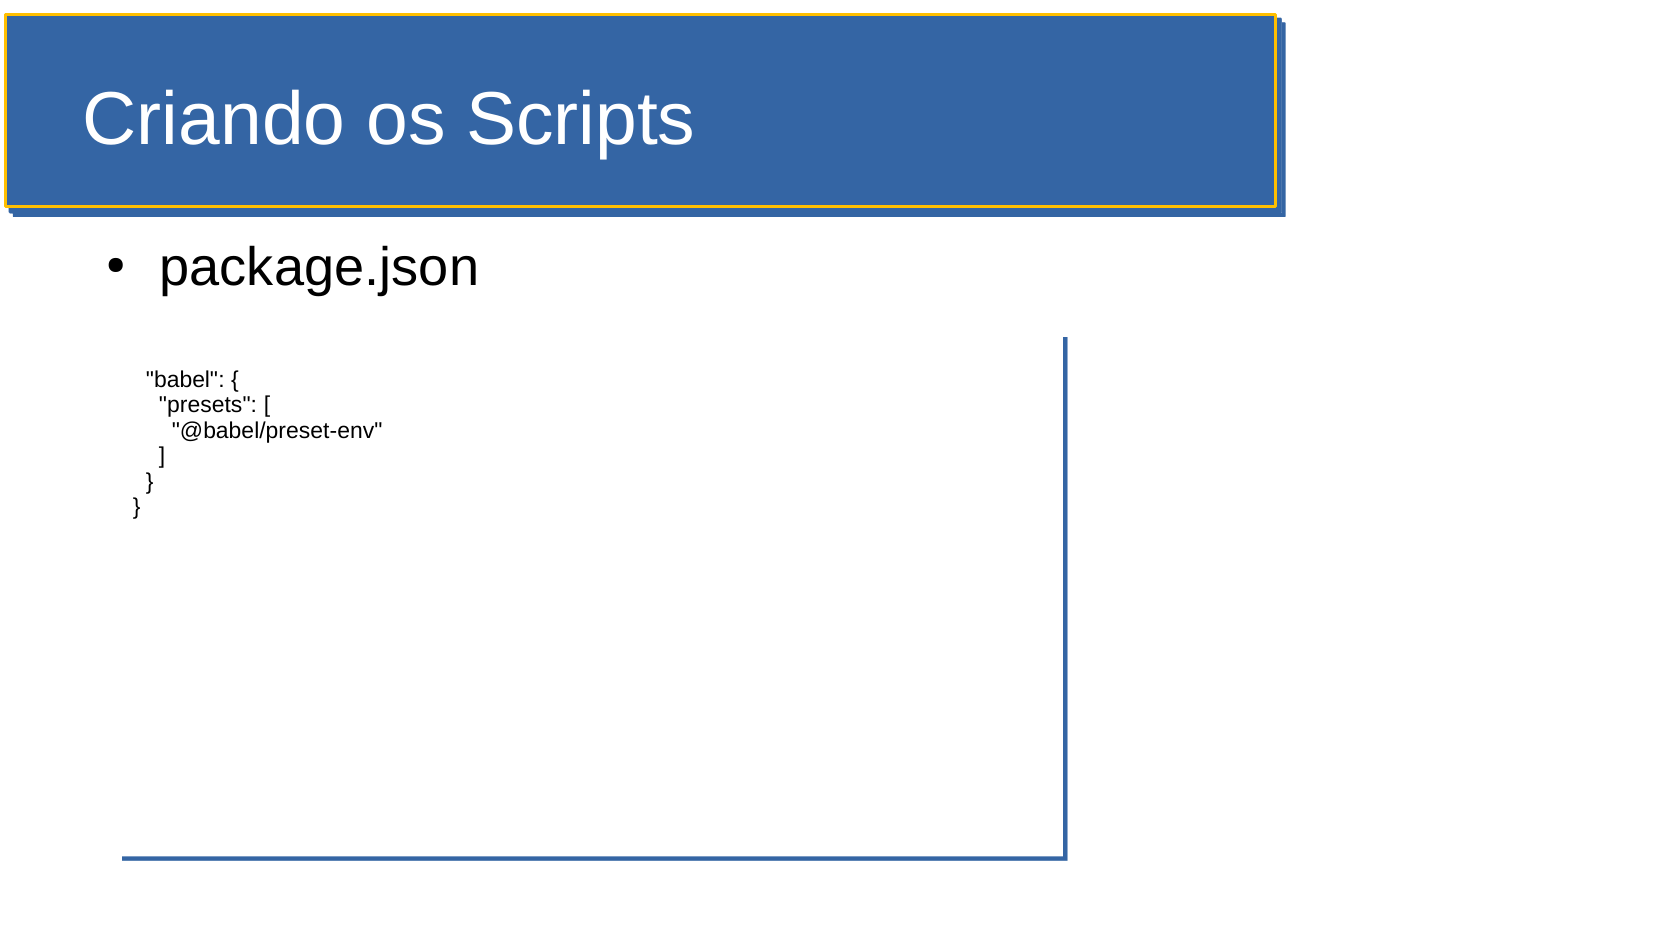

# Criando os Scripts
package.json
 "babel": {
 "presets": [
 "@babel/preset-env"
 ]
 }
}